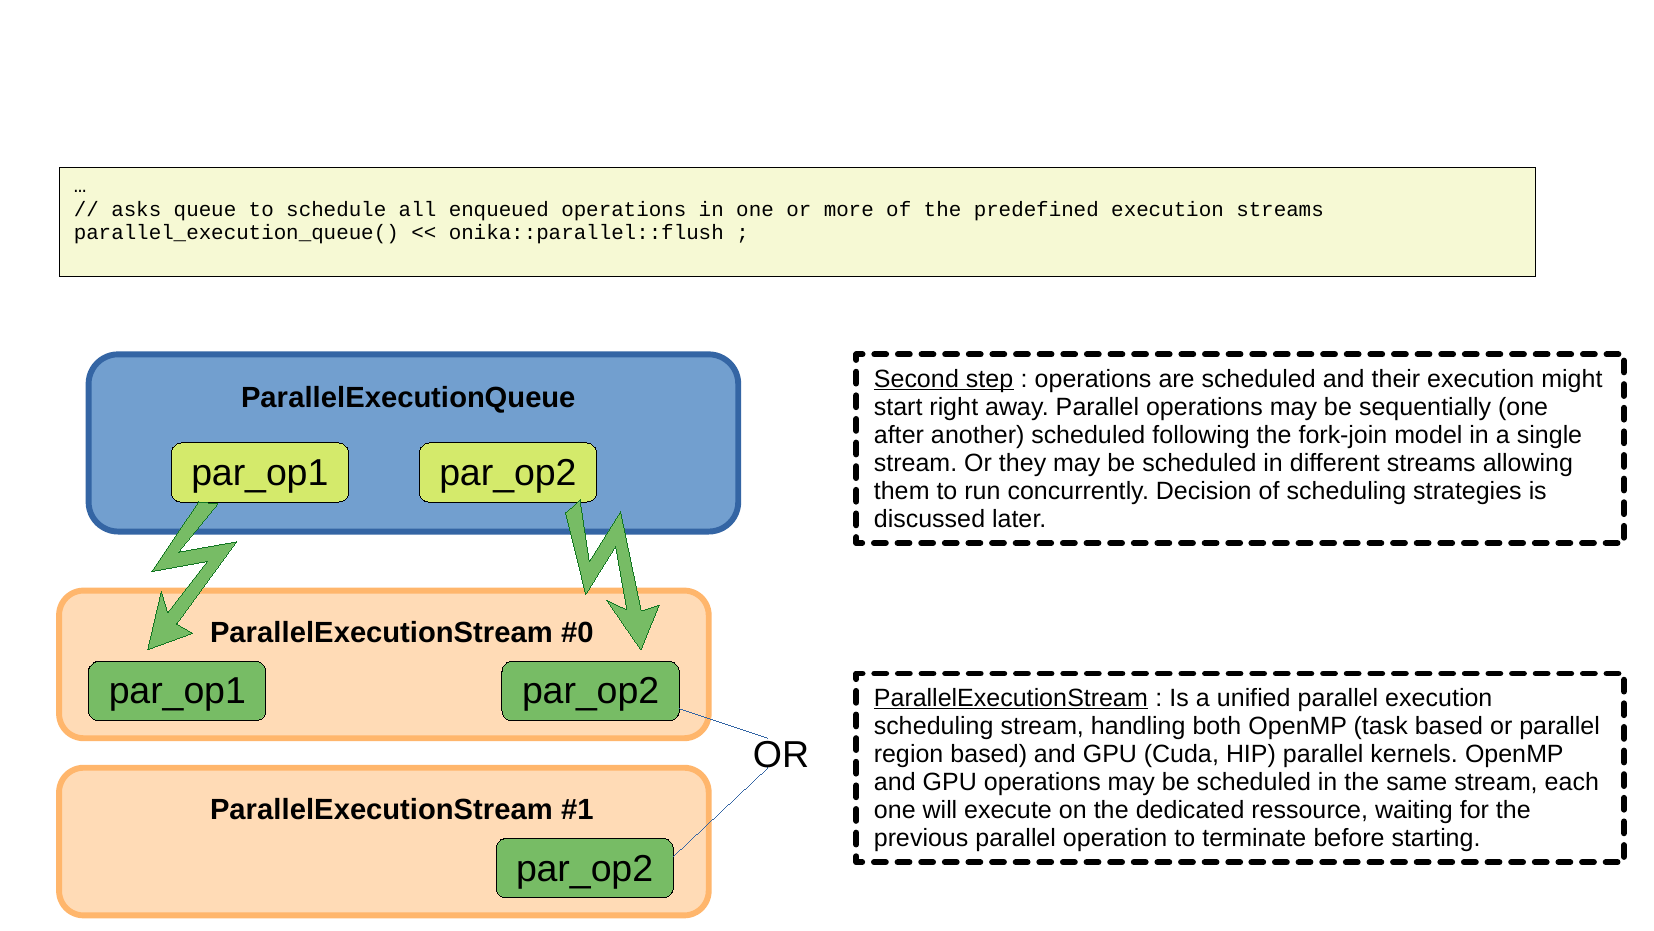

…
// asks queue to schedule all enqueued operations in one or more of the predefined execution streams
parallel_execution_queue() << onika::parallel::flush ;
 ParallelExecutionQueue
Second step : operations are scheduled and their execution might start right away. Parallel operations may be sequentially (one after another) scheduled following the fork-join model in a single stream. Or they may be scheduled in different streams allowing them to run concurrently. Decision of scheduling strategies is discussed later.
par_op1
par_op2
 ParallelExecutionStream #0
par_op1
par_op2
ParallelExecutionStream : Is a unified parallel execution scheduling stream, handling both OpenMP (task based or parallel region based) and GPU (Cuda, HIP) parallel kernels. OpenMP and GPU operations may be scheduled in the same stream, each one will execute on the dedicated ressource, waiting for the previous parallel operation to terminate before starting.
OR
 ParallelExecutionStream #1
par_op2